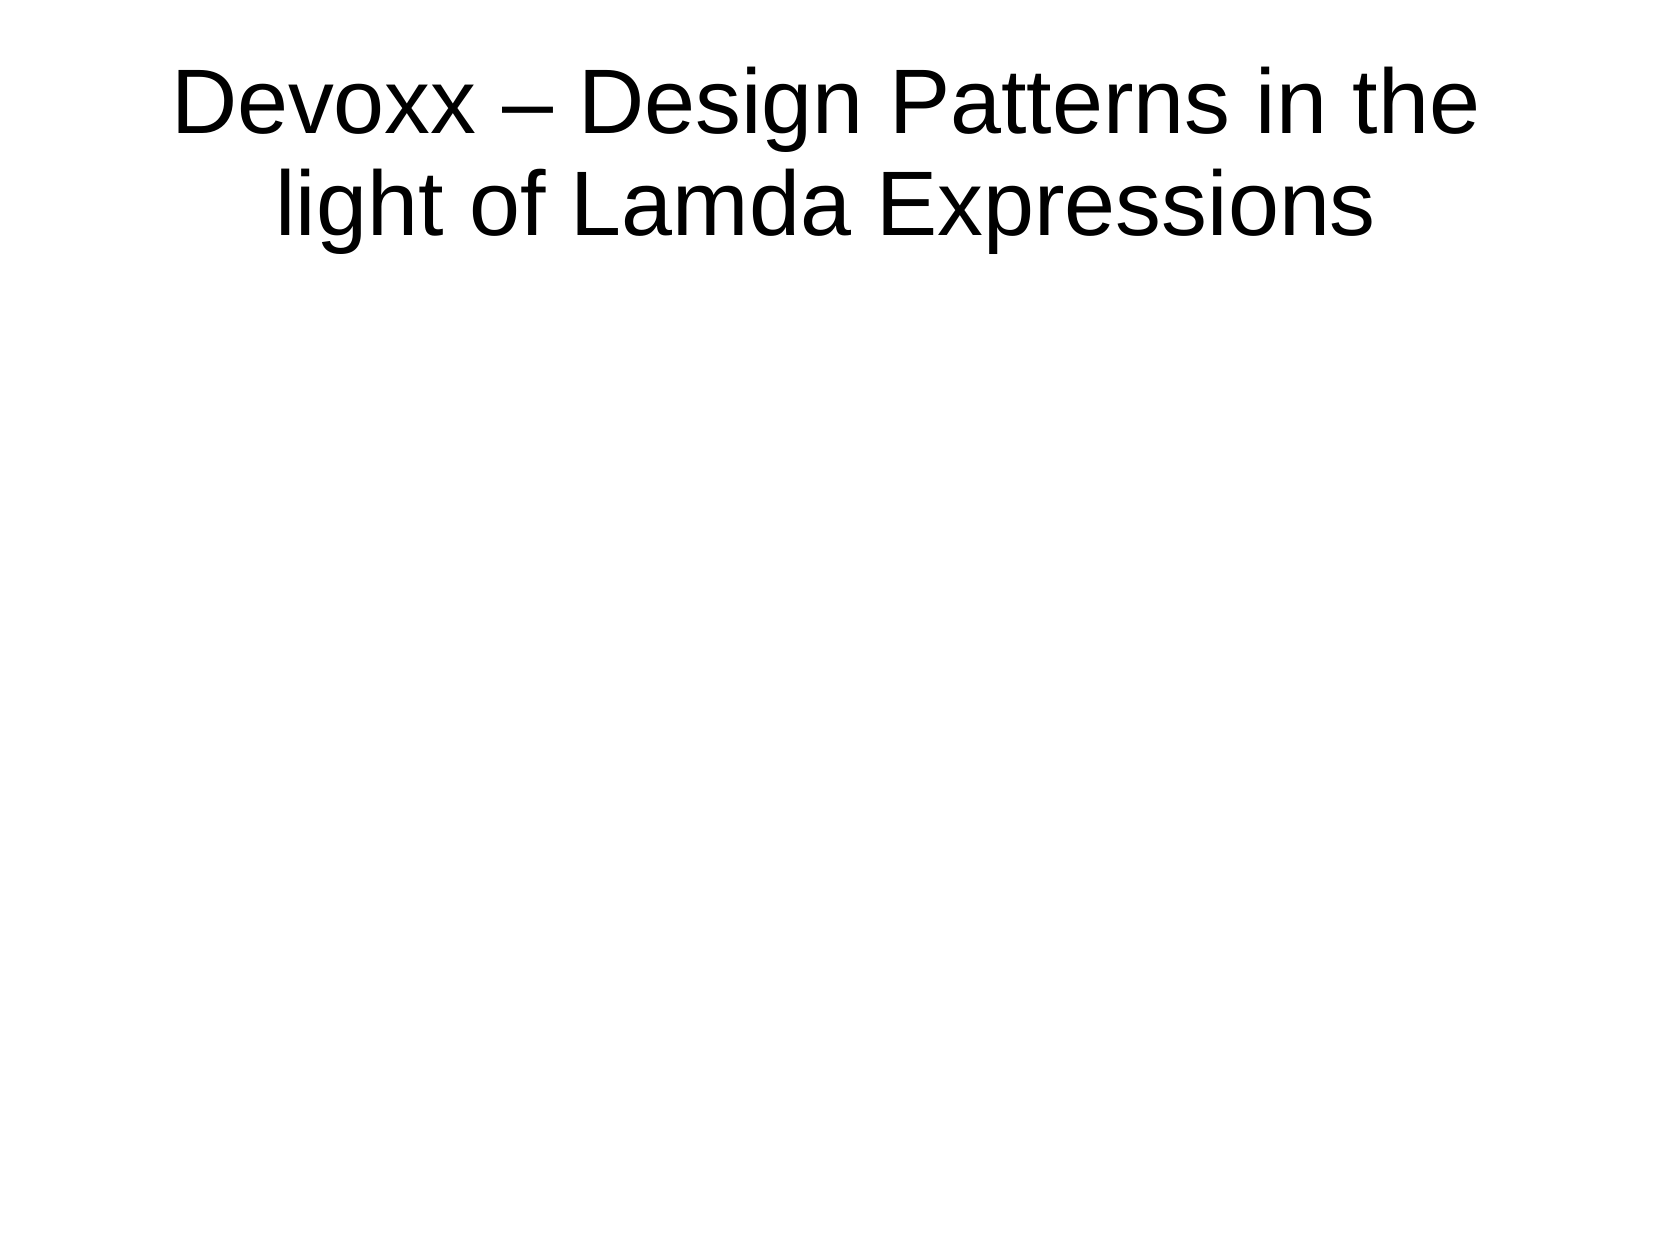

# Devoxx – Design Patterns in the light of Lamda Expressions